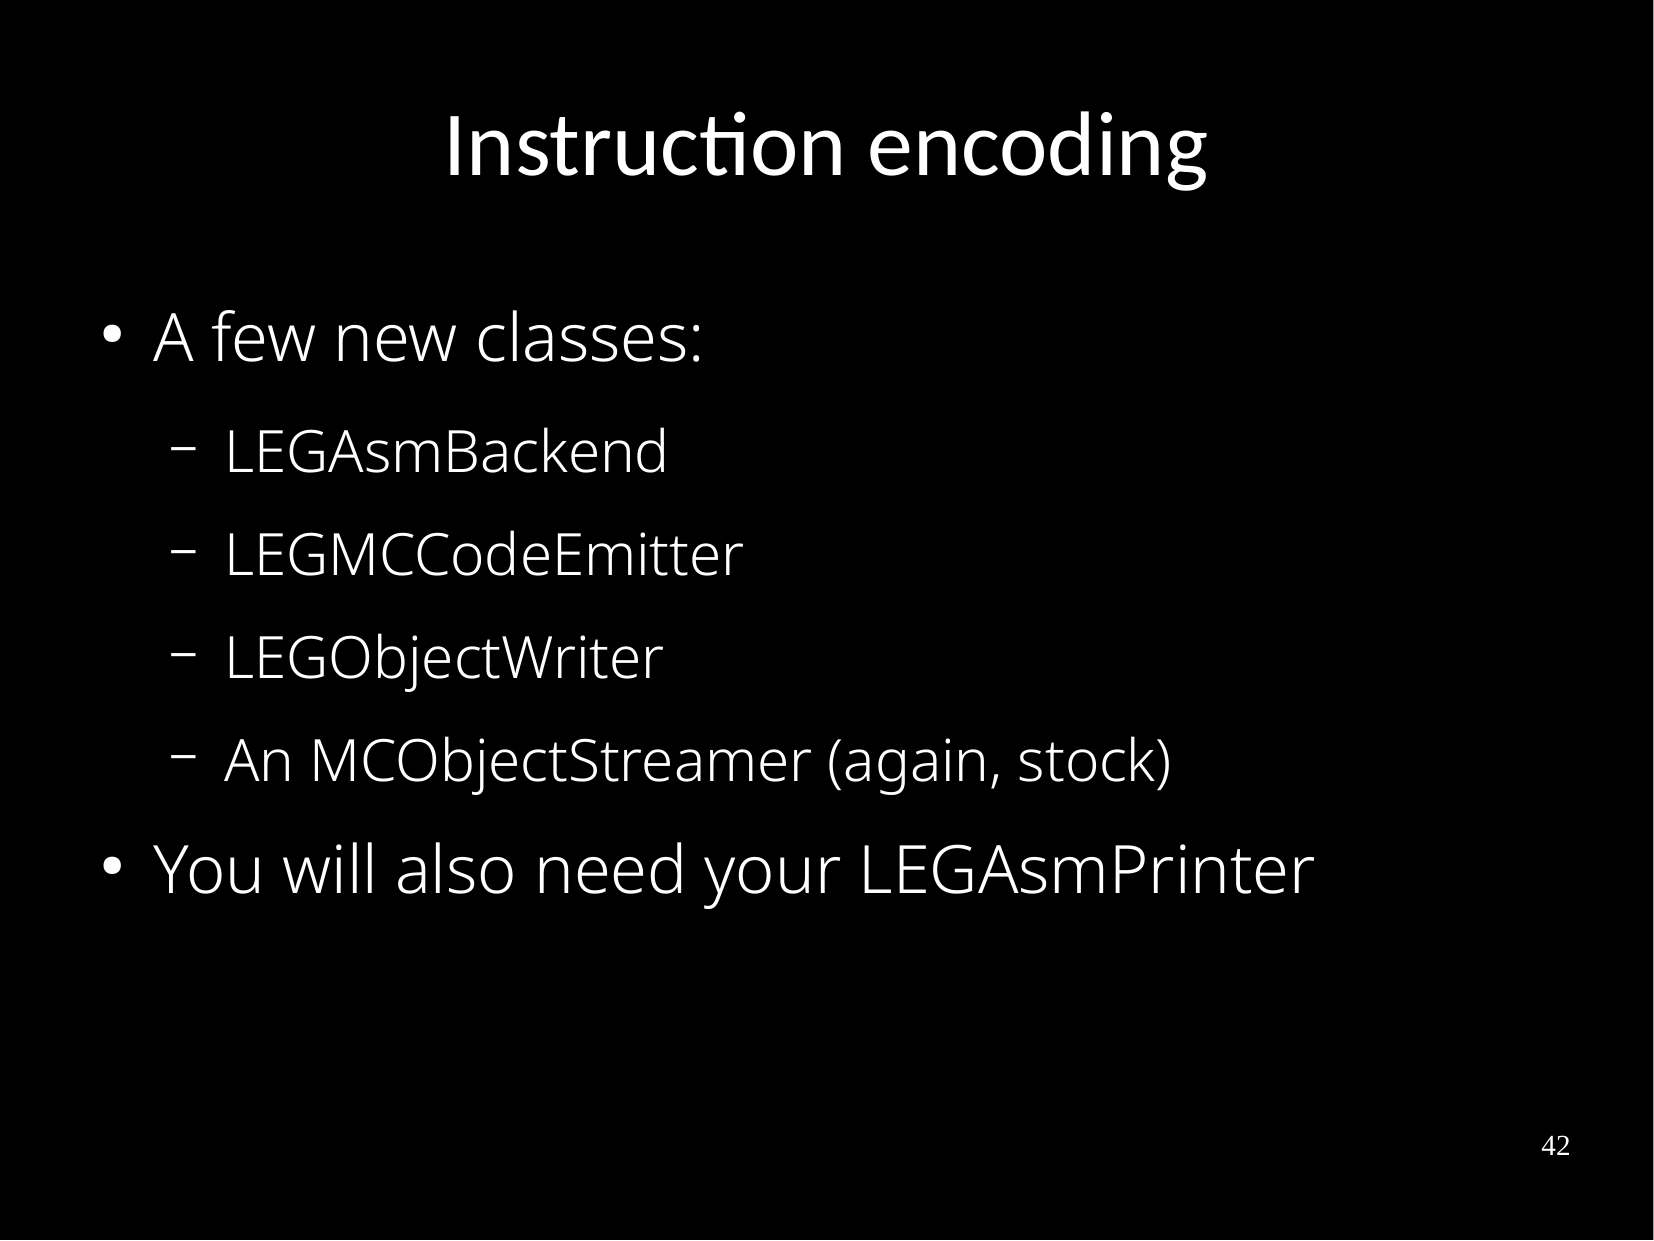

# Instruction encoding
A few new classes:
LEGAsmBackend
LEGMCCodeEmitter
LEGObjectWriter
An MCObjectStreamer (again, stock)
You will also need your LEGAsmPrinter
42